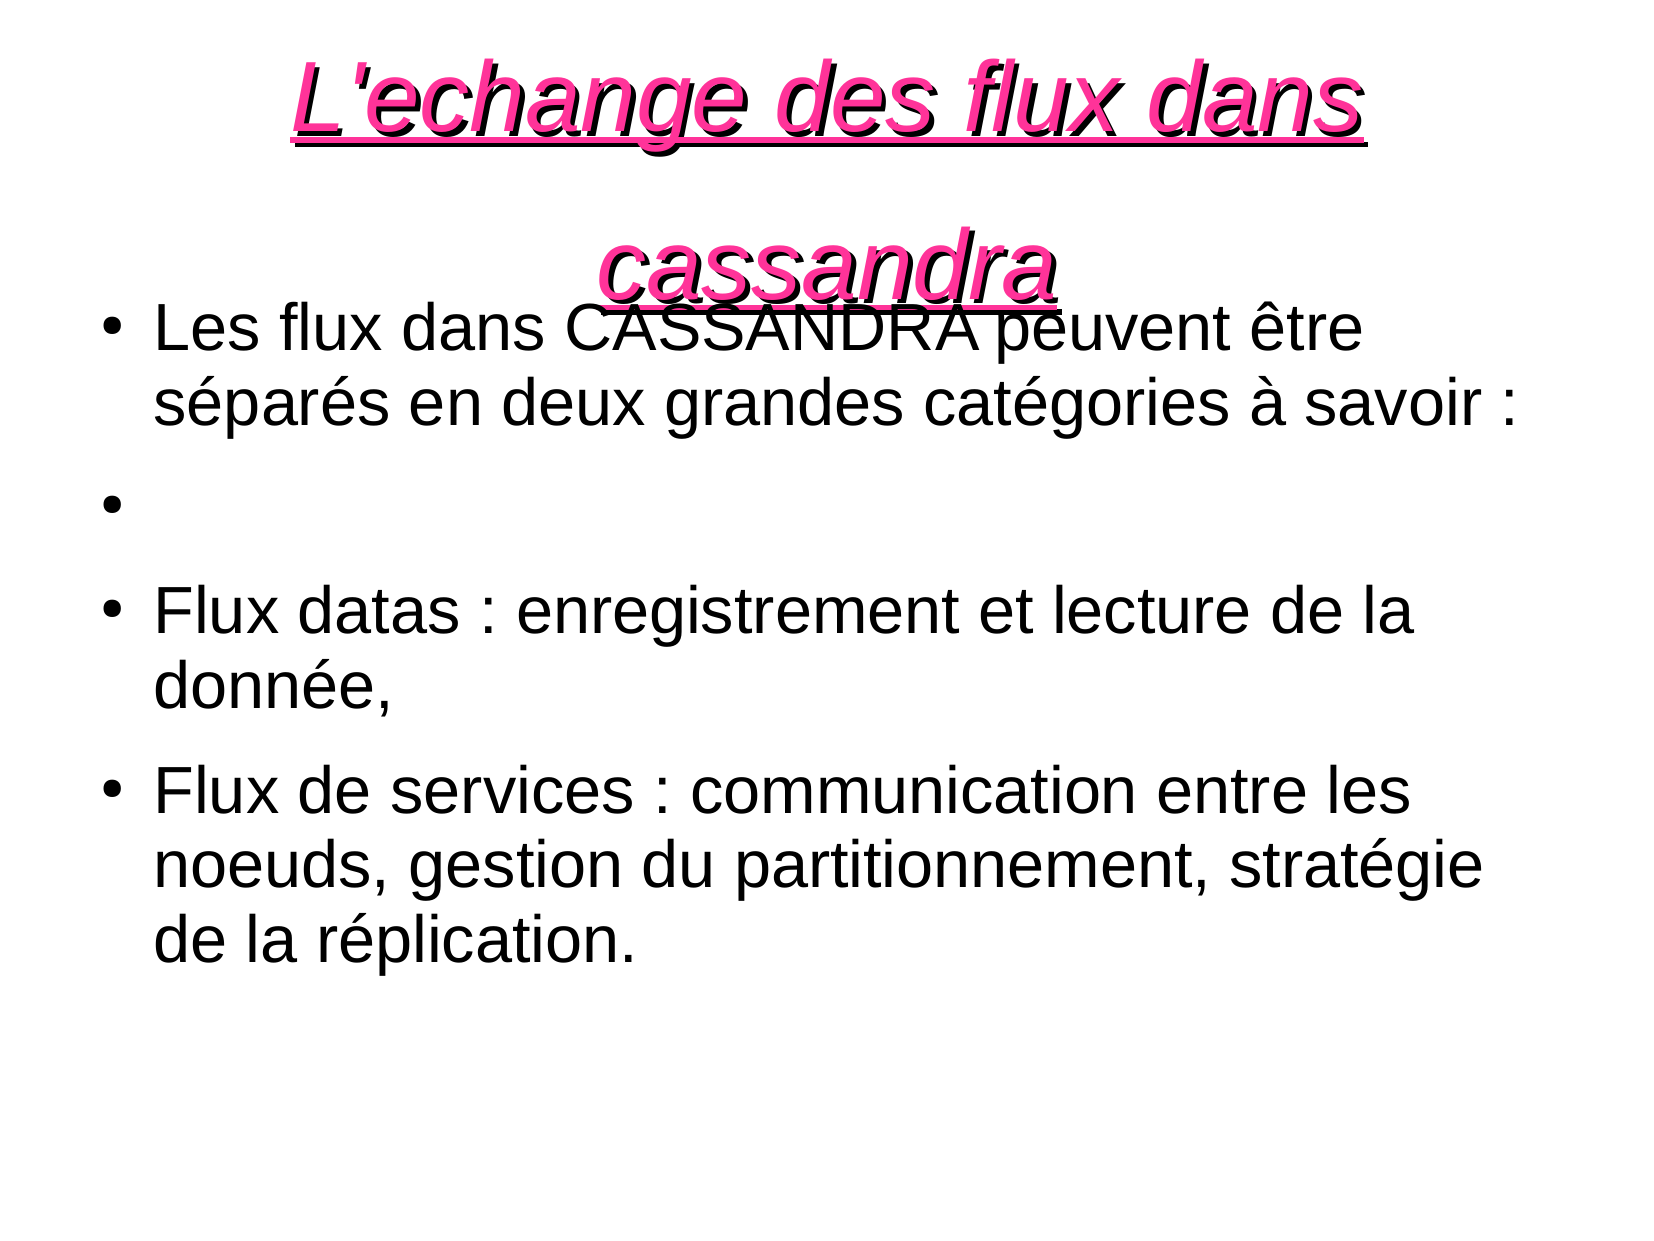

# L'echange des flux dans cassandra
Les flux dans CASSANDRA peuvent être séparés en deux grandes catégories à savoir :
Flux datas : enregistrement et lecture de la donnée,
Flux de services : communication entre les noeuds, gestion du partitionnement, stratégie de la réplication.